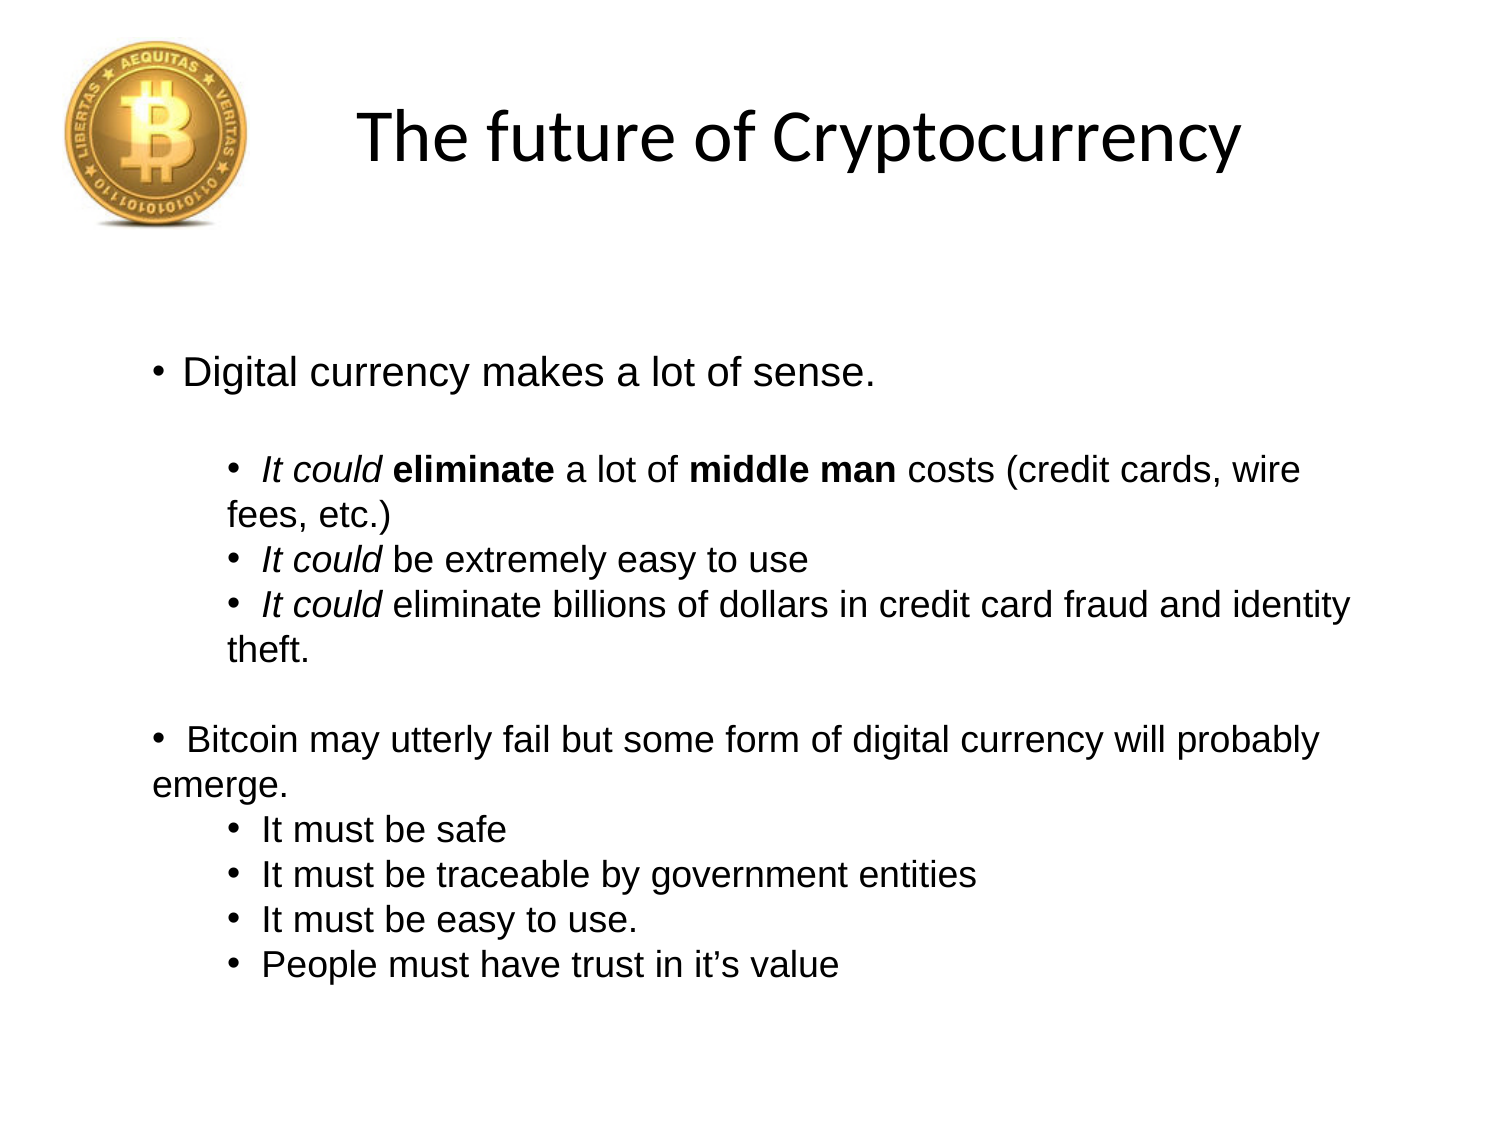

The future of Cryptocurrency
 Digital currency makes a lot of sense.
 It could eliminate a lot of middle man costs (credit cards, wire fees, etc.)
 It could be extremely easy to use
 It could eliminate billions of dollars in credit card fraud and identity theft.
 Bitcoin may utterly fail but some form of digital currency will probably emerge.
 It must be safe
 It must be traceable by government entities
 It must be easy to use.
 People must have trust in it’s value